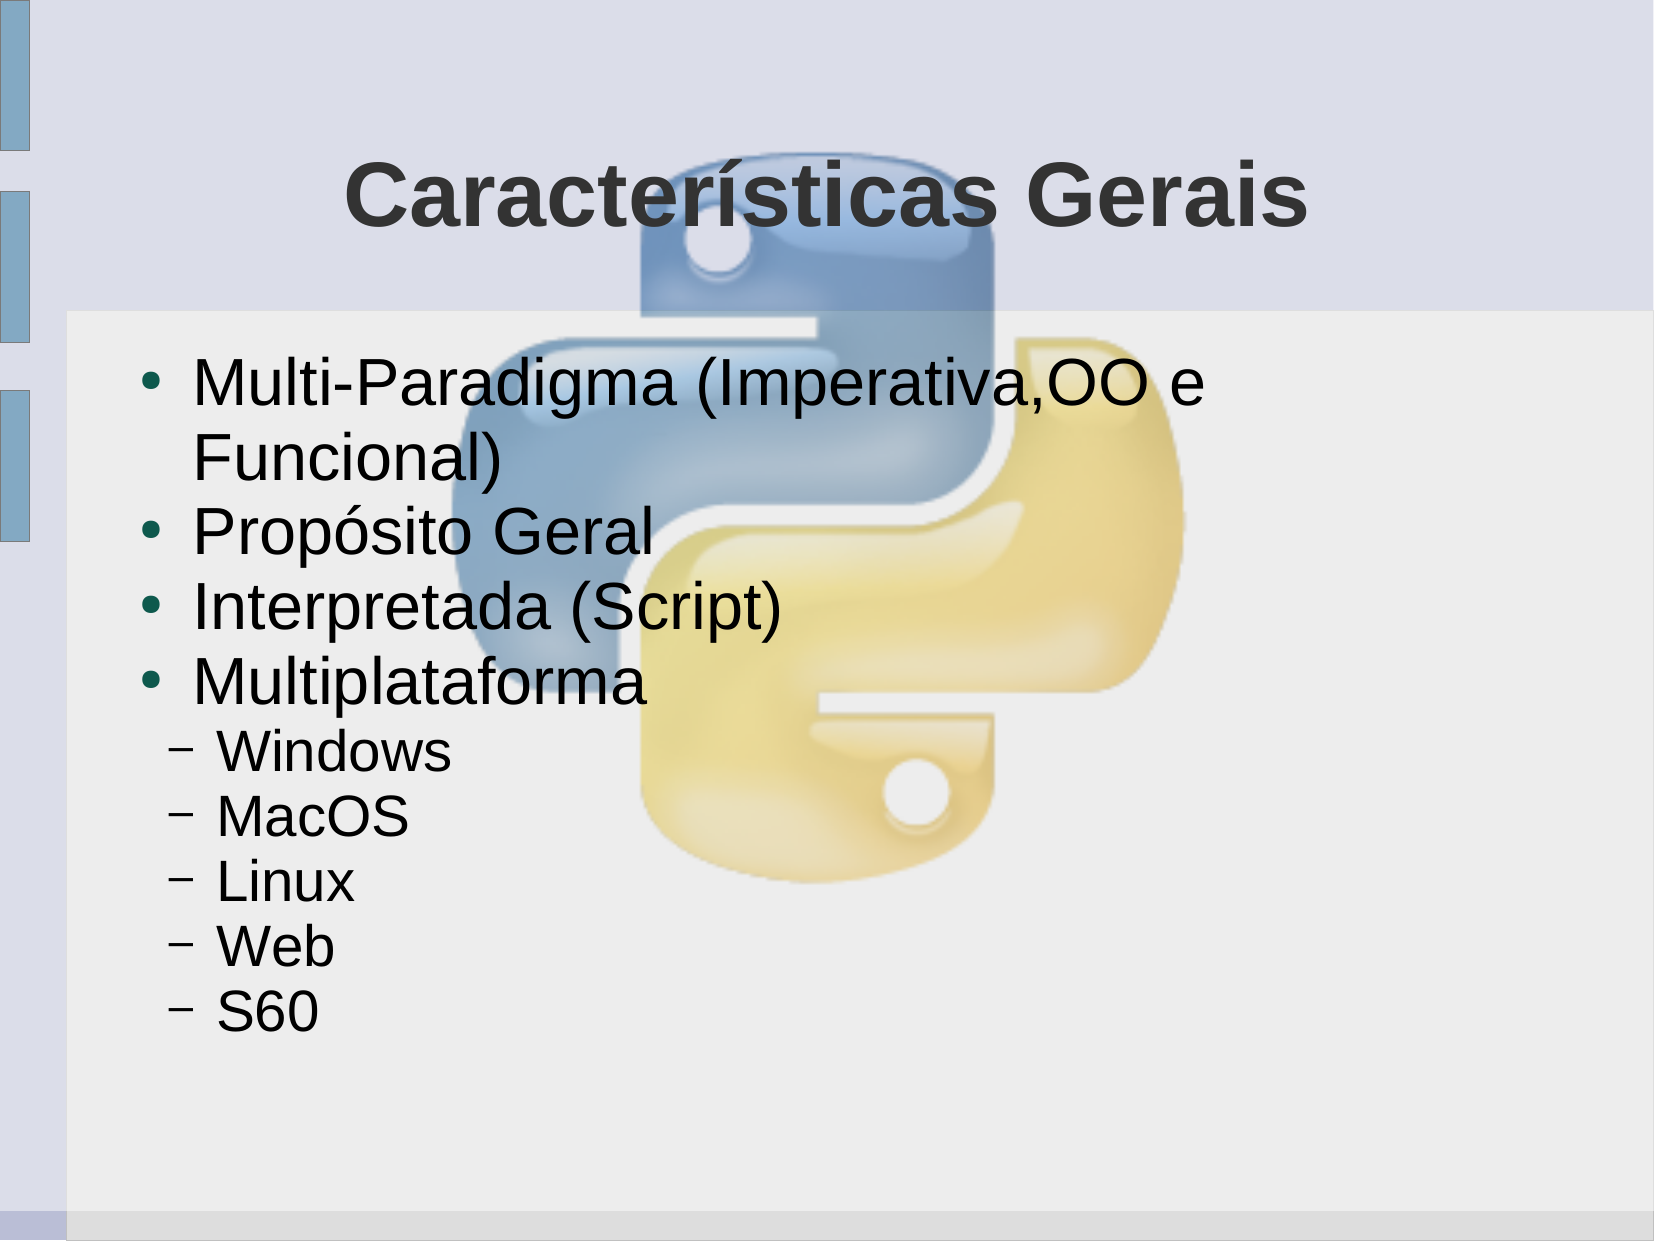

# Características Gerais
Multi-Paradigma (Imperativa,OO e Funcional)
Propósito Geral
Interpretada (Script)
Multiplataforma
Windows
MacOS
Linux
Web
S60